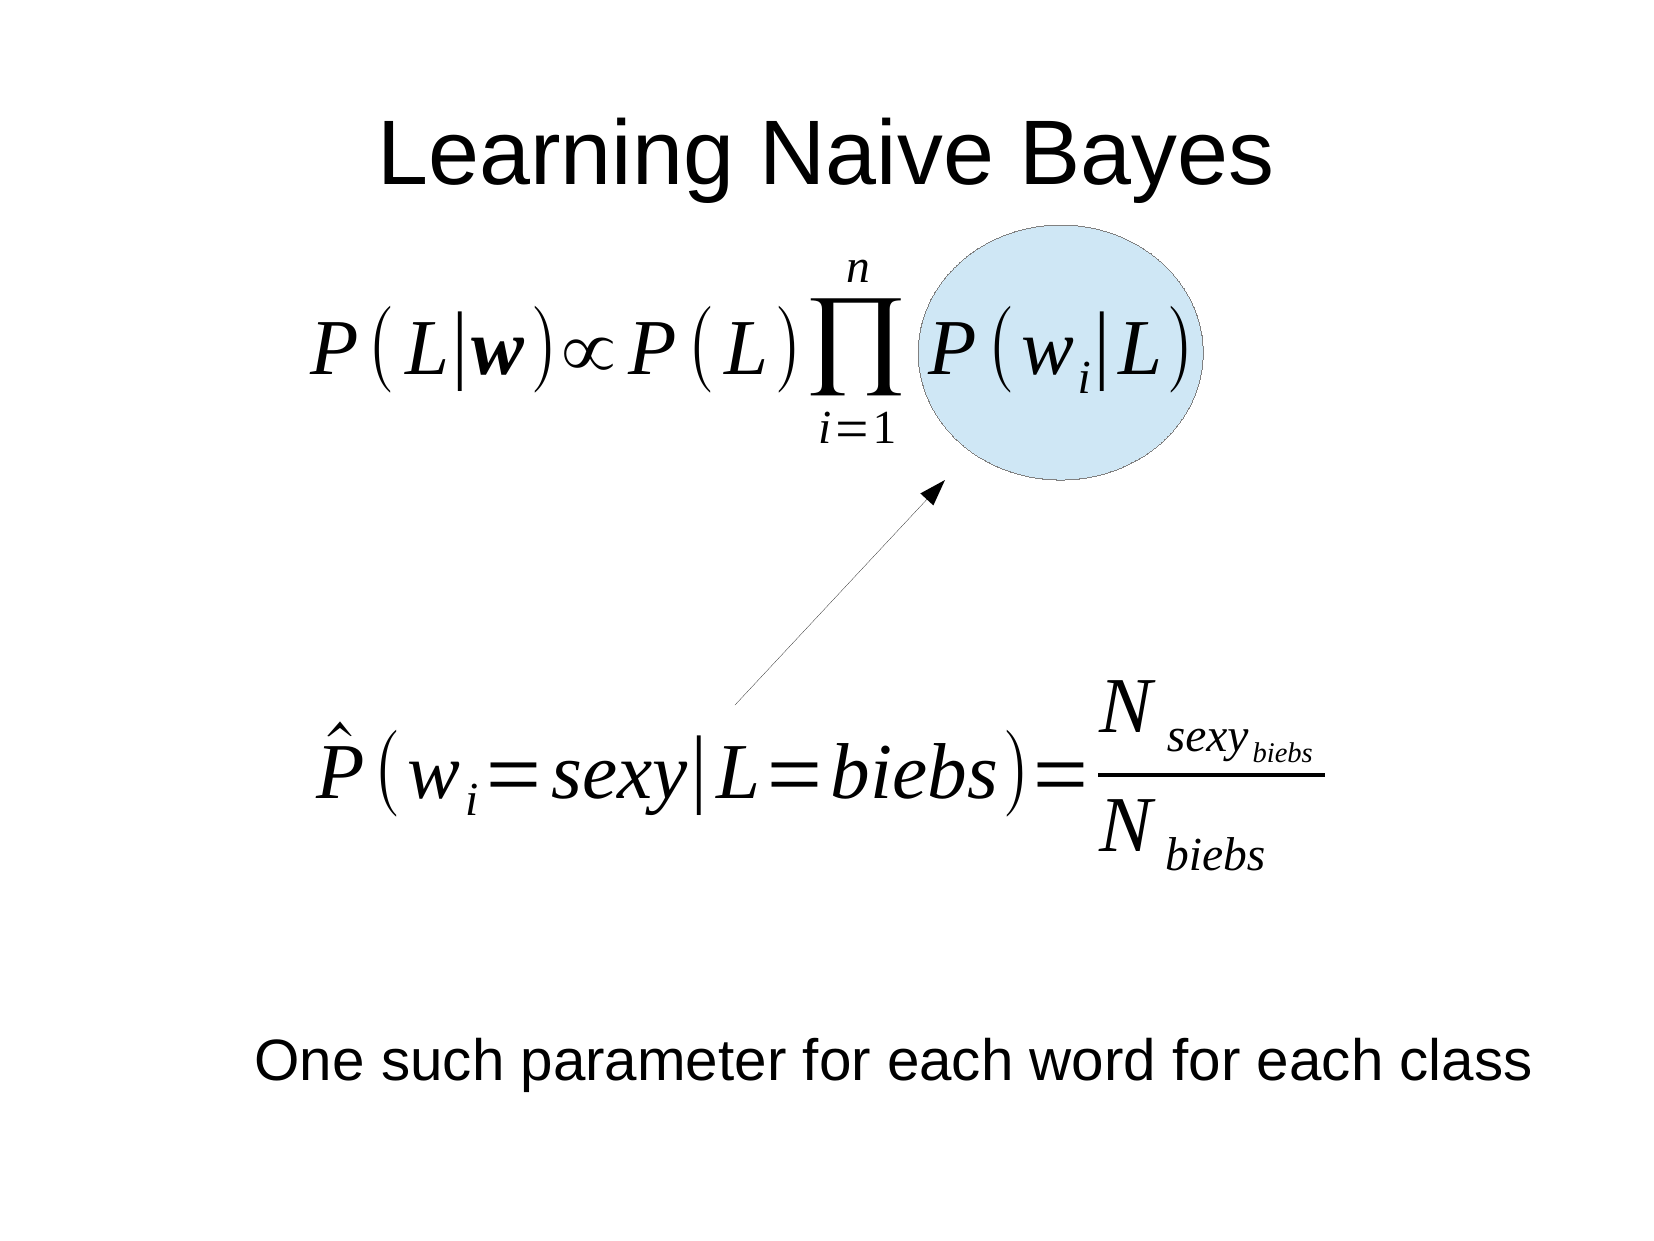

# Learning Naive Bayes
One such parameter for each word for each class